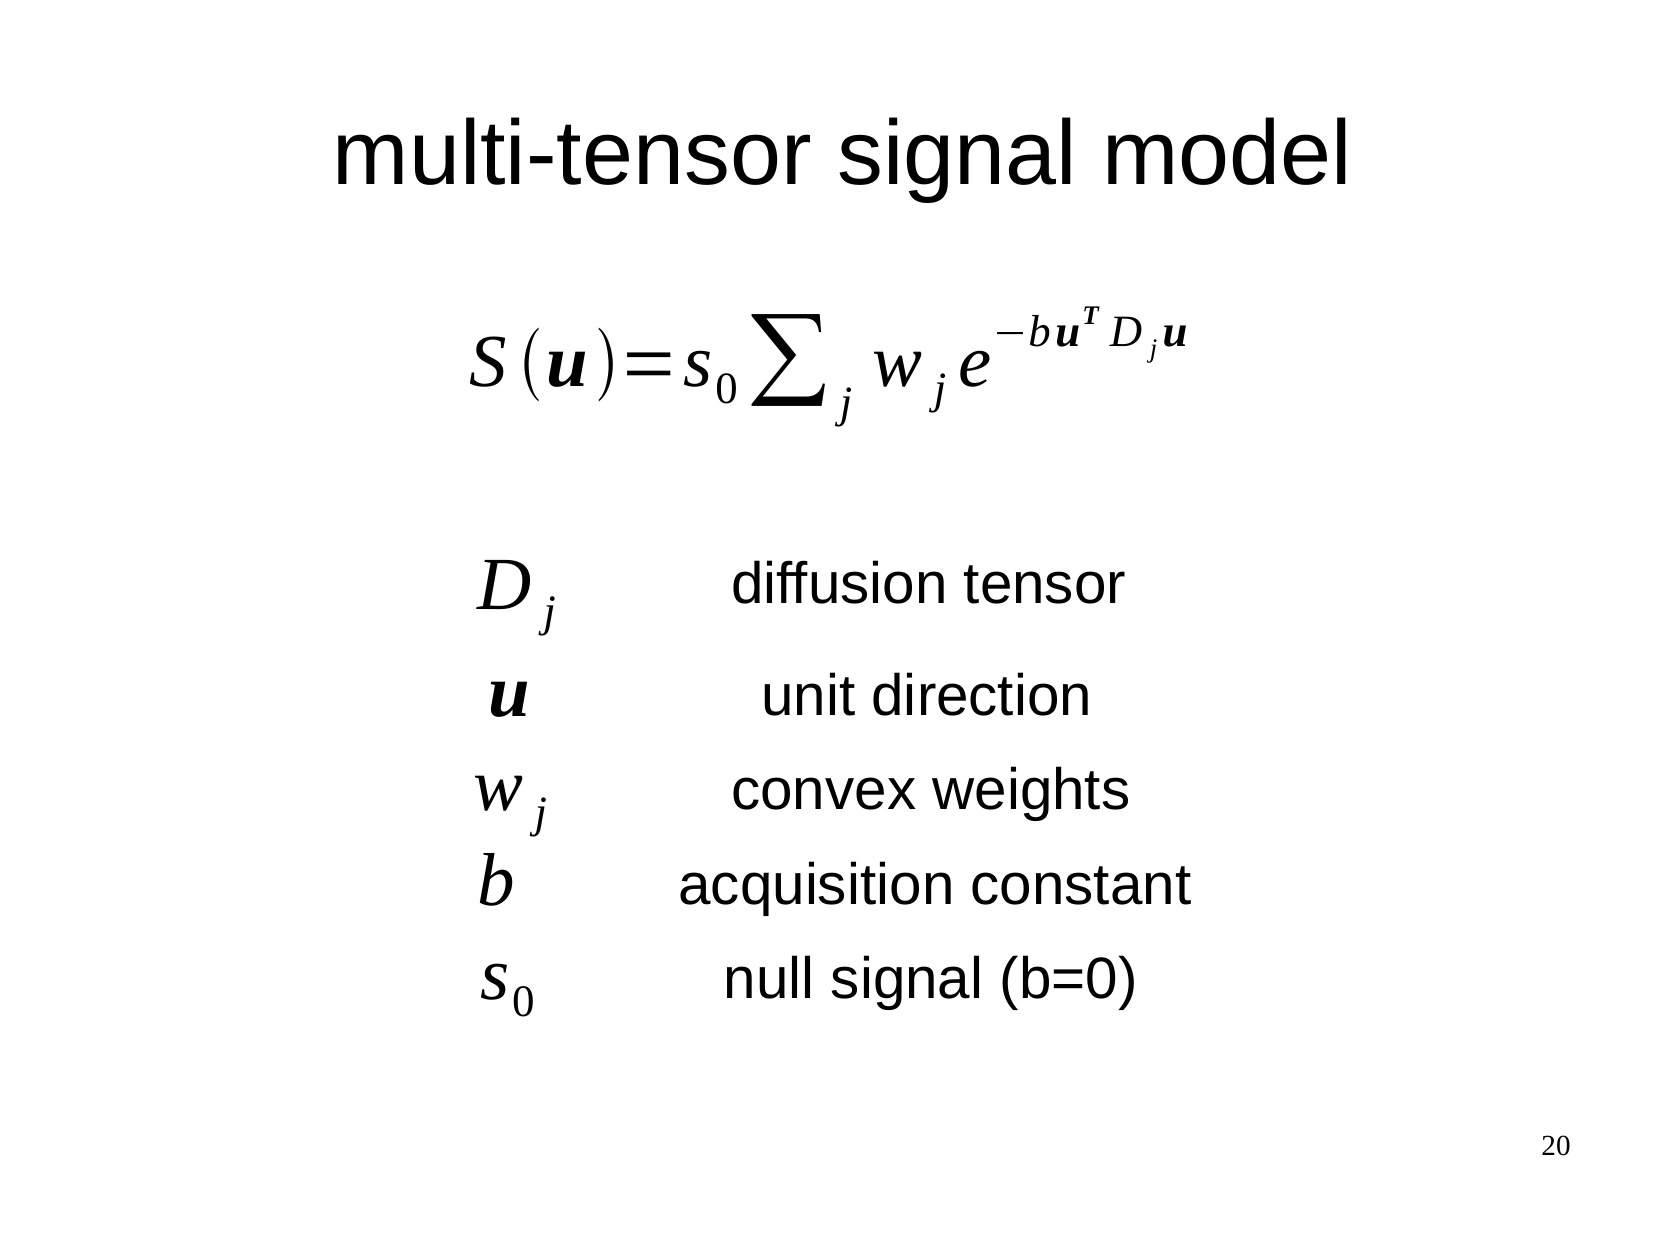

# multi-tensor signal model
diffusion tensor
unit direction
convex weights
acquisition constant
null signal (b=0)
20